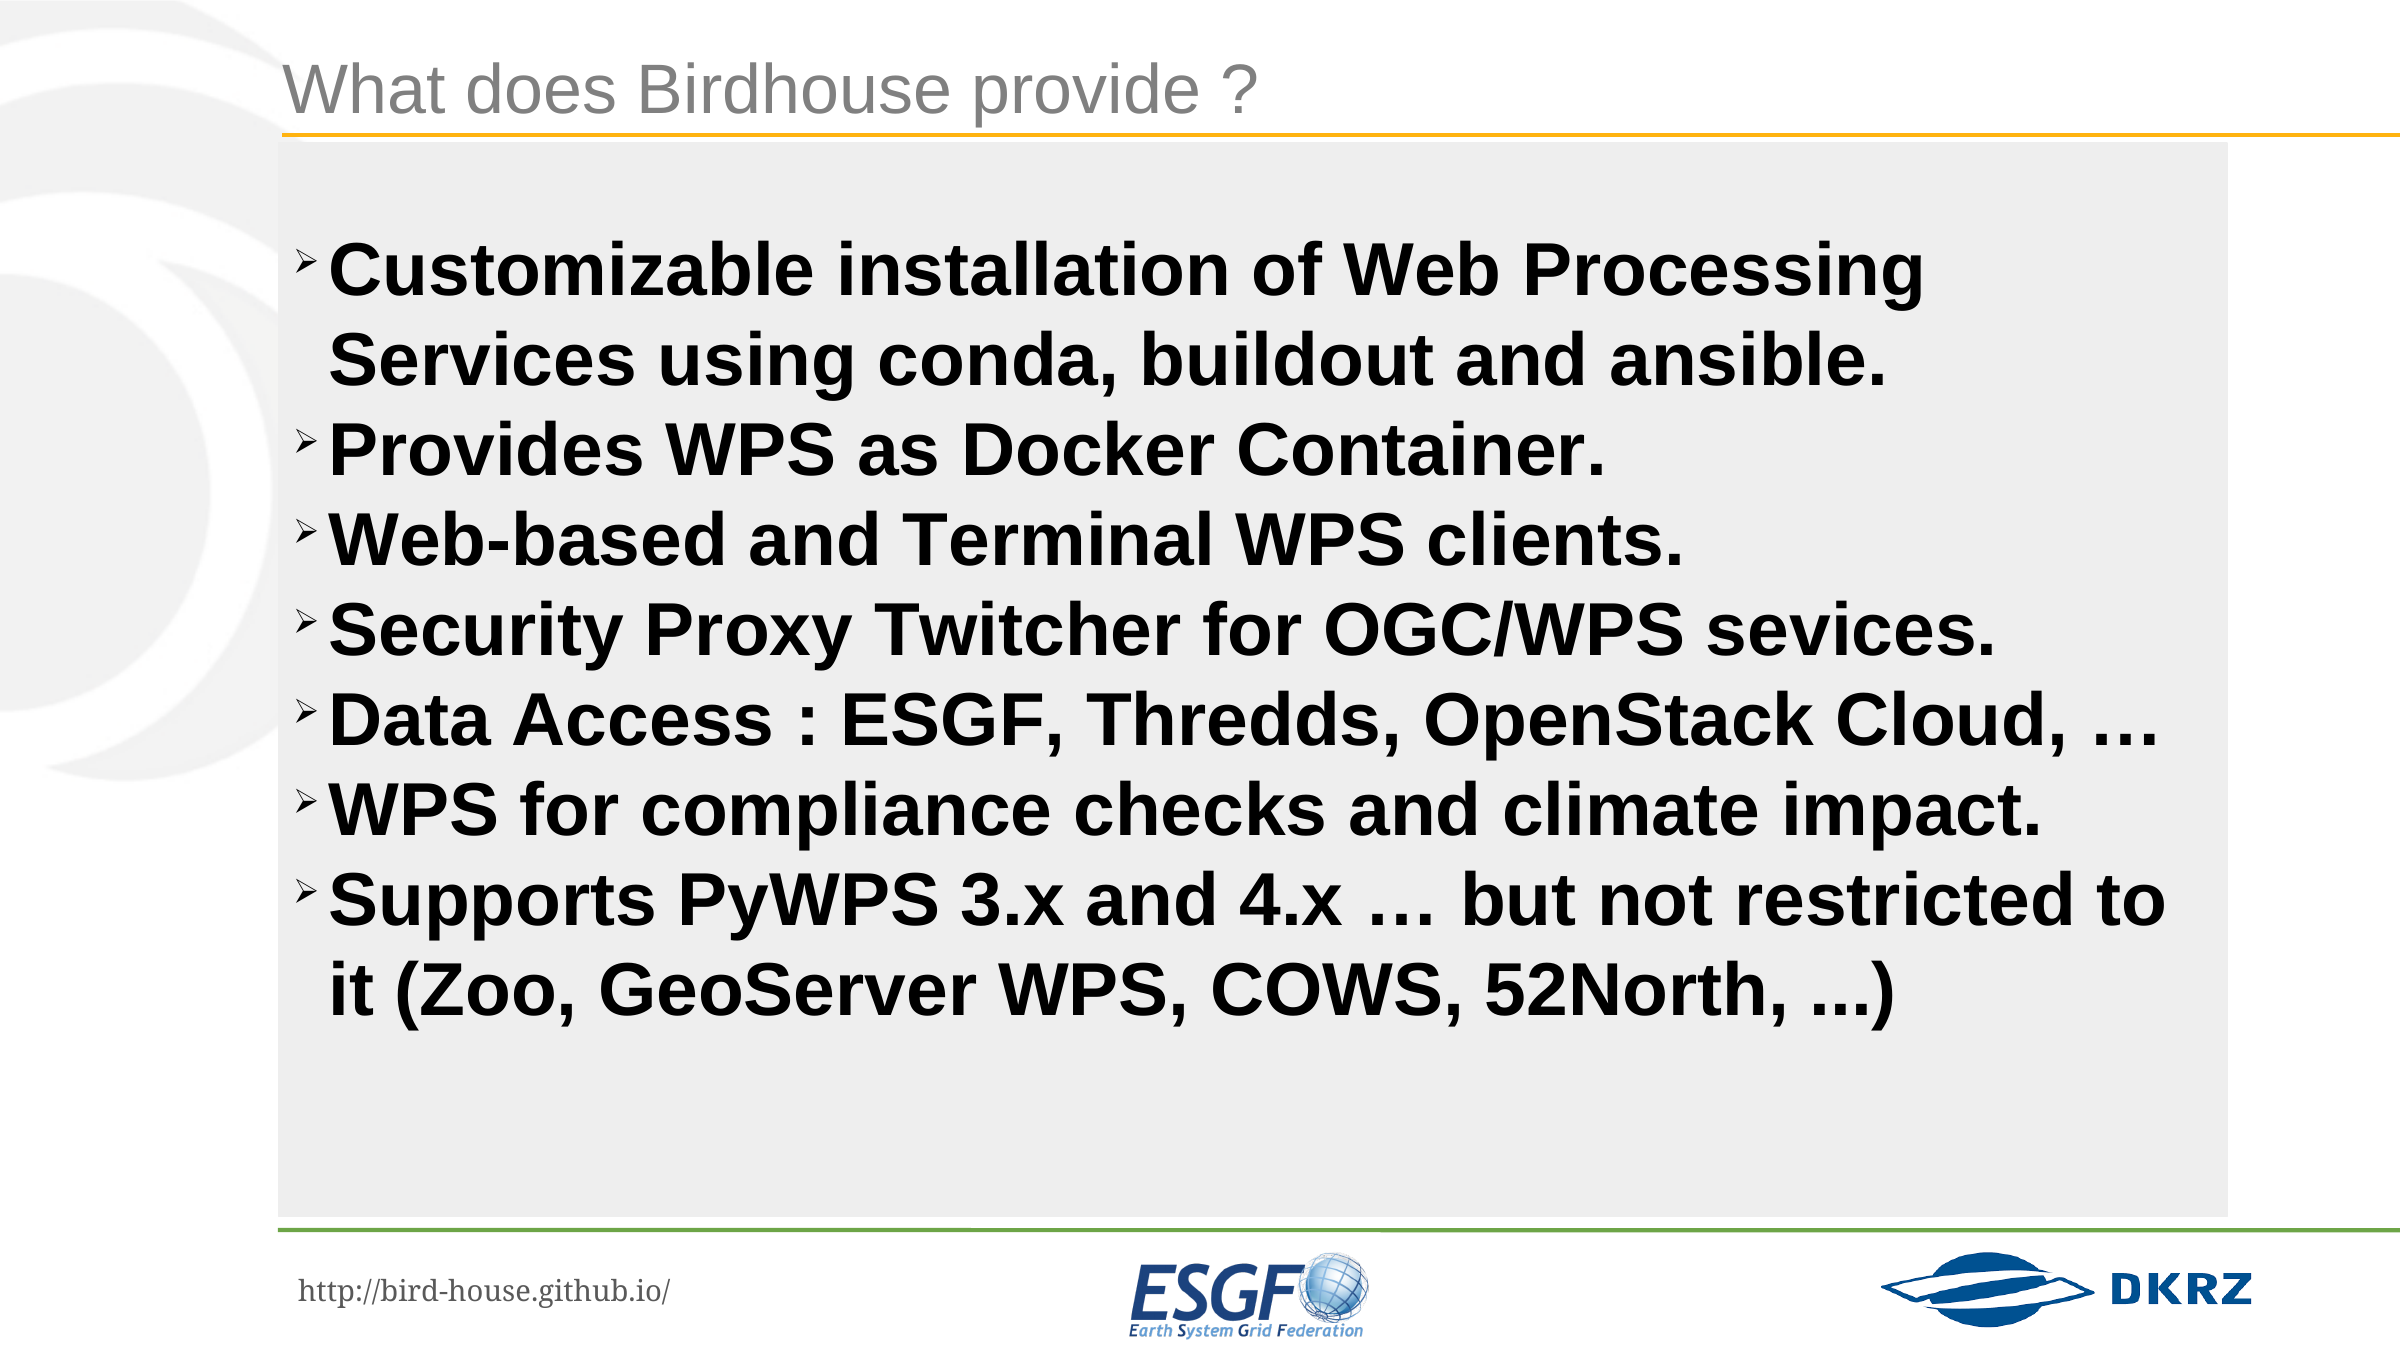

# What does Birdhouse provide ?
Customizable installation of Web Processing Services using conda, buildout and ansible.
Provides WPS as Docker Container.
Web-based and Terminal WPS clients.
Security Proxy Twitcher for OGC/WPS sevices.
Data Access : ESGF, Thredds, OpenStack Cloud, …
WPS for compliance checks and climate impact.
Supports PyWPS 3.x and 4.x … but not restricted to it (Zoo, GeoServer WPS, COWS, 52North, ...)